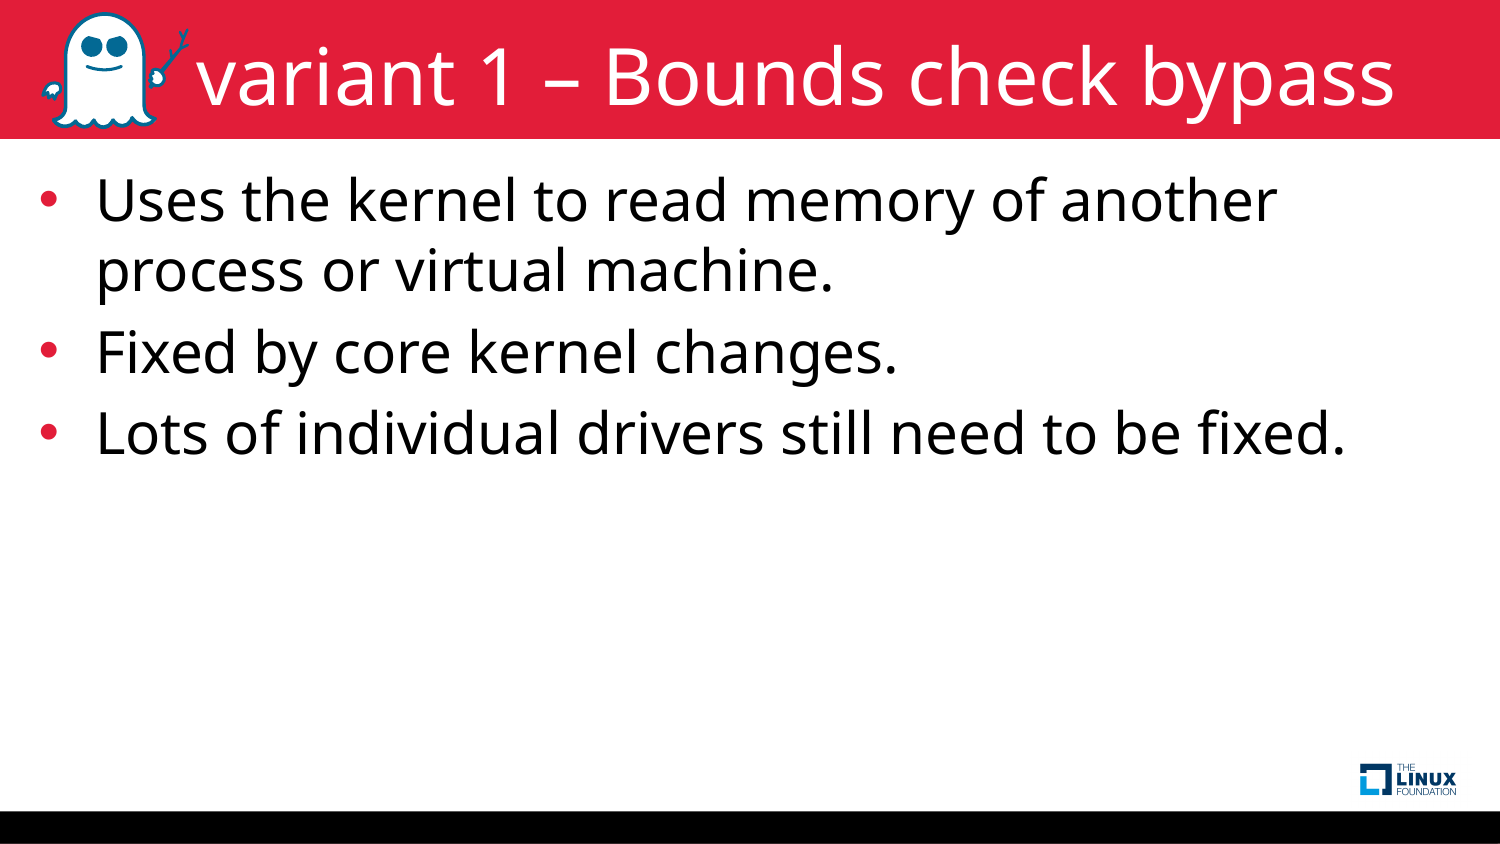

# variant 1 – Bounds check bypass
Uses the kernel to read memory of another process or virtual machine.
Fixed by core kernel changes.
Lots of individual drivers still need to be fixed.